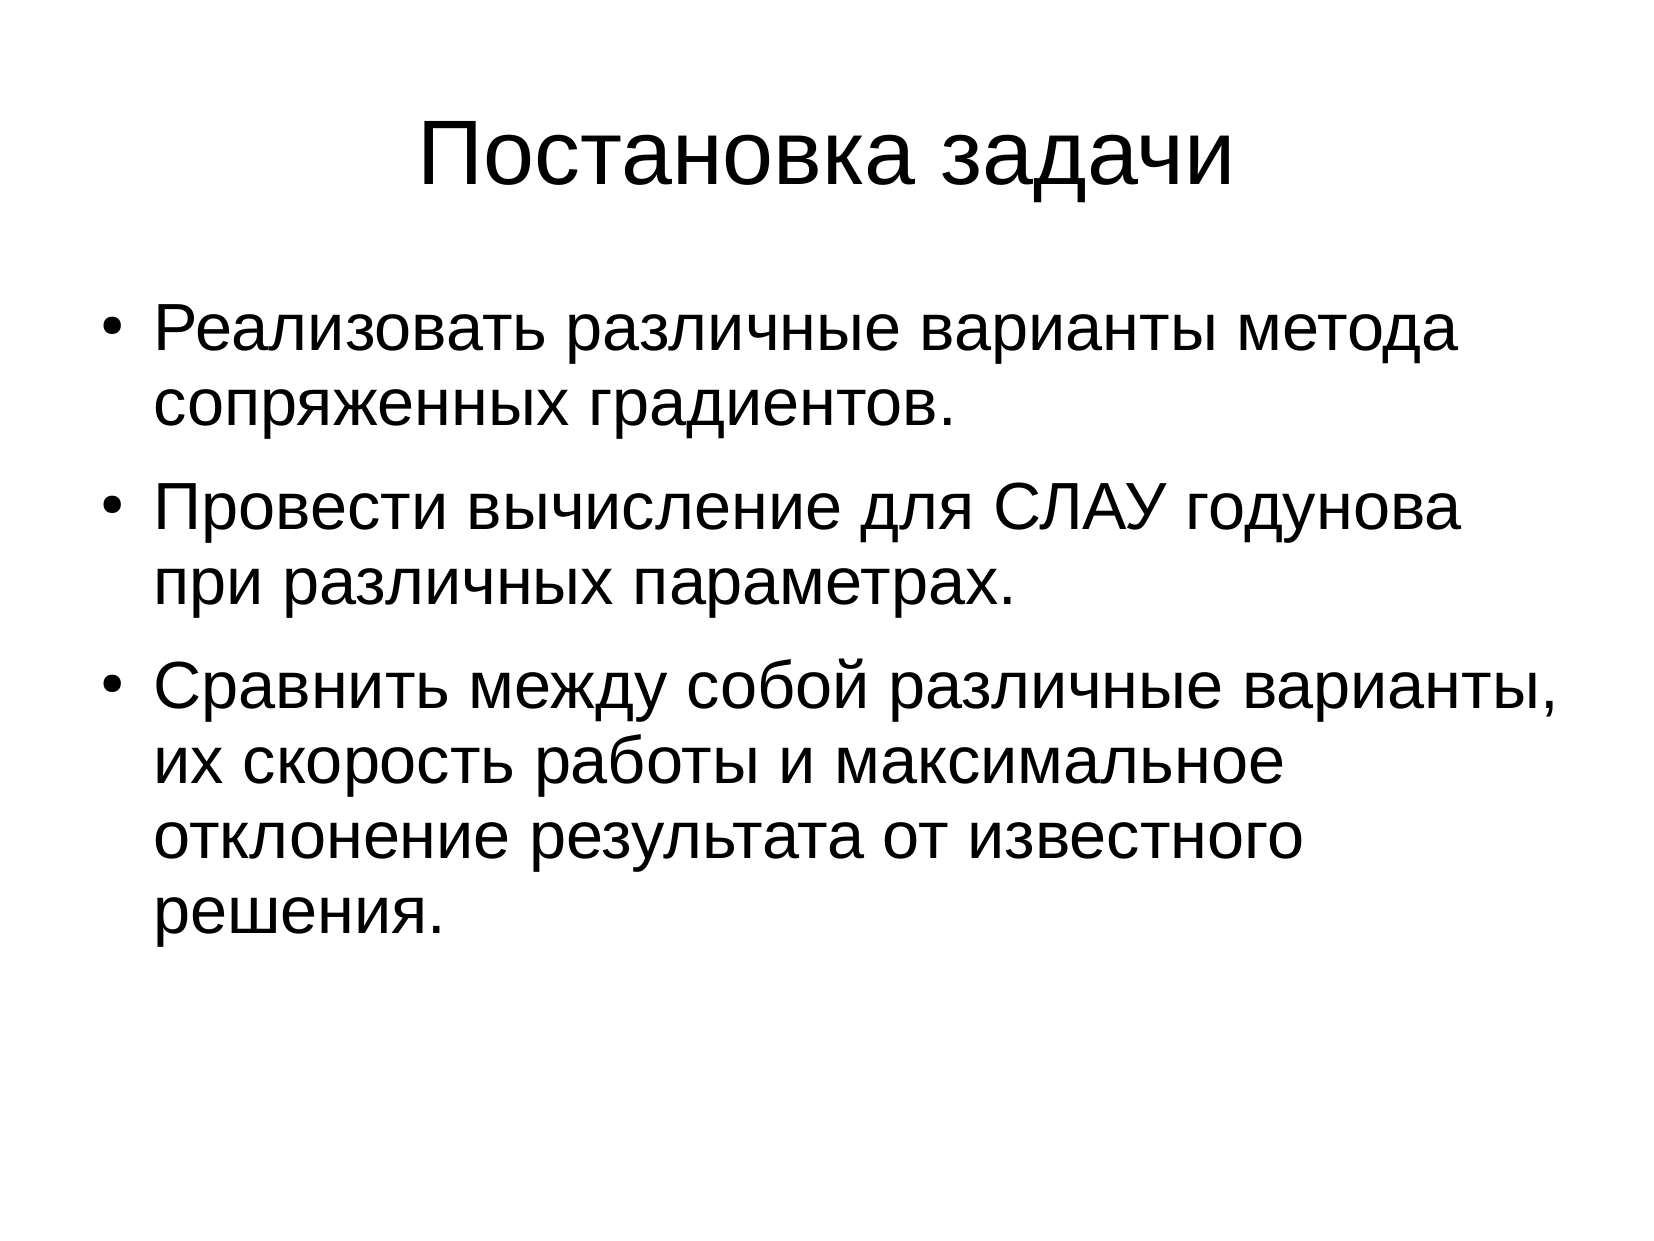

# Постановка задачи
Реализовать различные варианты метода сопряженных градиентов.
Провести вычисление для СЛАУ годунова при различных параметрах.
Сравнить между собой различные варианты, их скорость работы и максимальное отклонение результата от известного решения.